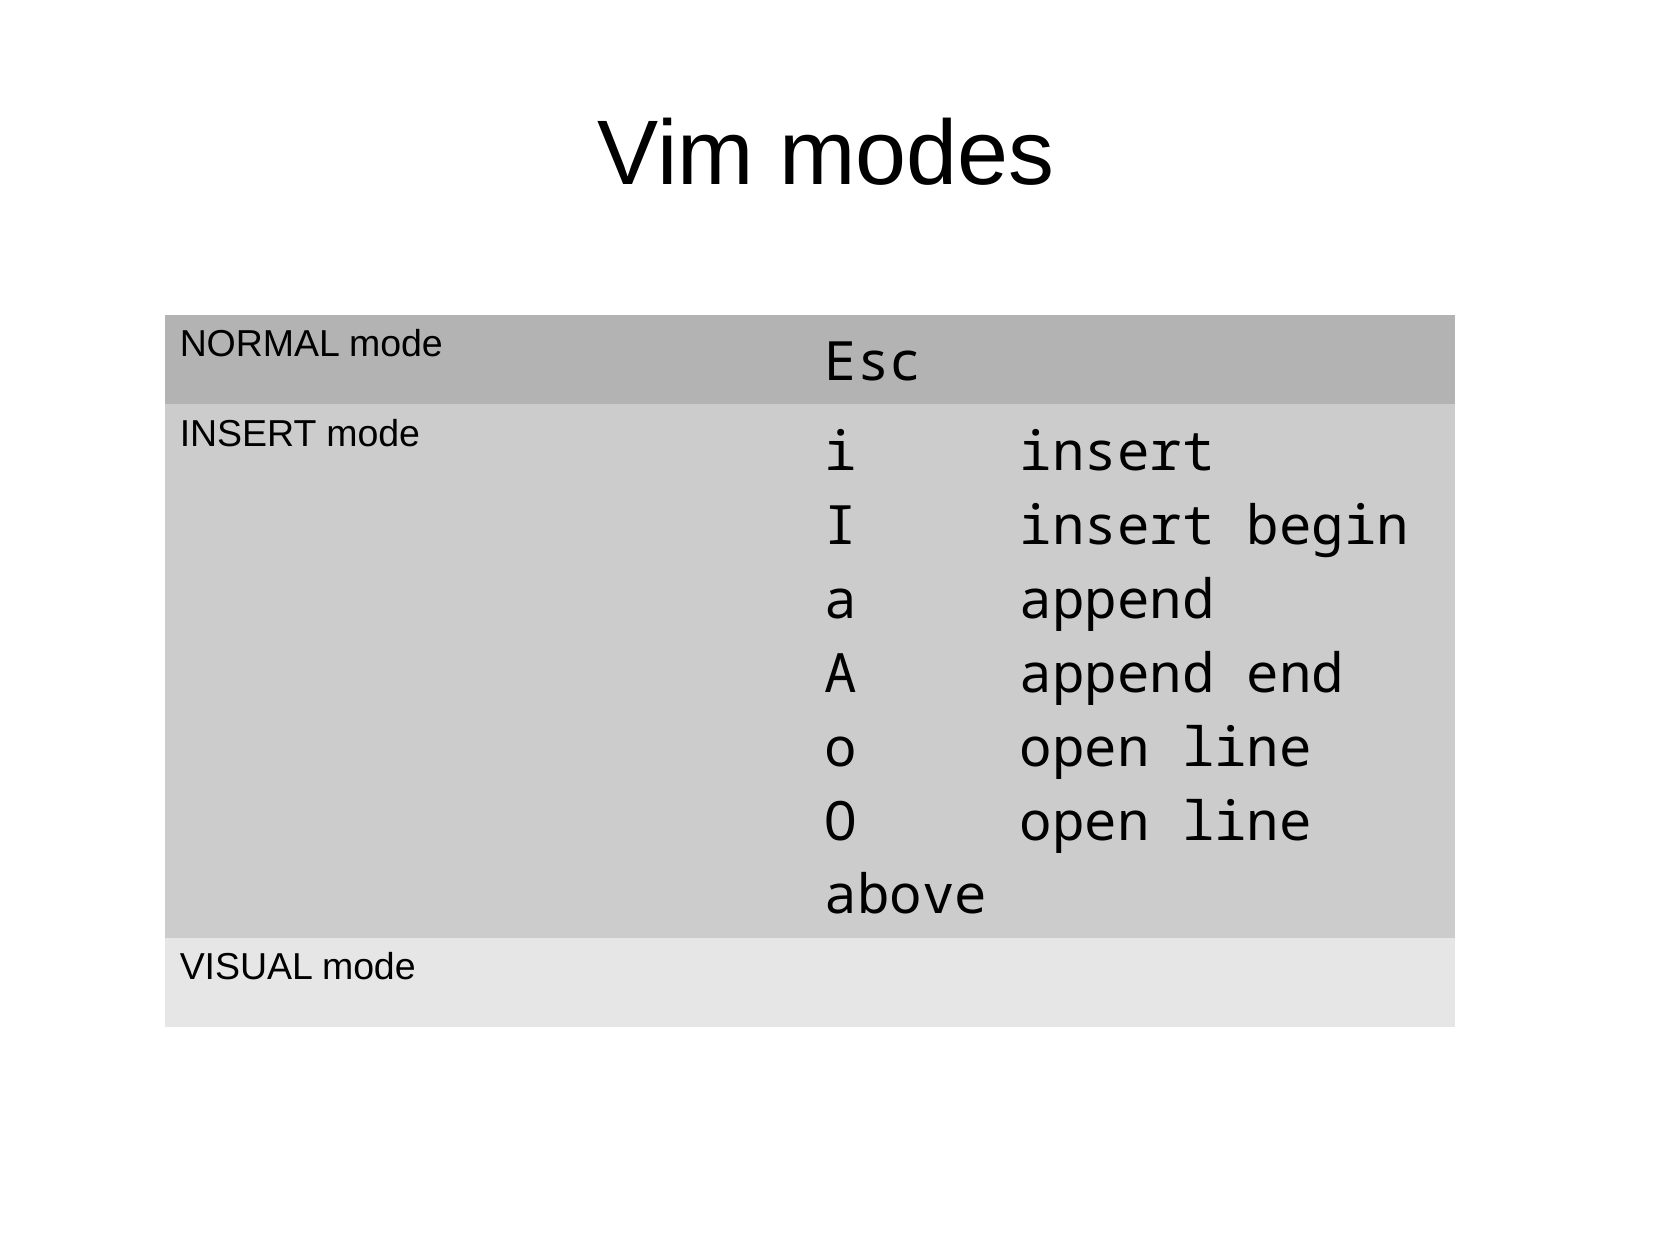

# Vim modes
| NORMAL mode | Esc |
| --- | --- |
| INSERT mode | i insert I insert begin a append A append end o open line O open line above |
| VISUAL mode | |